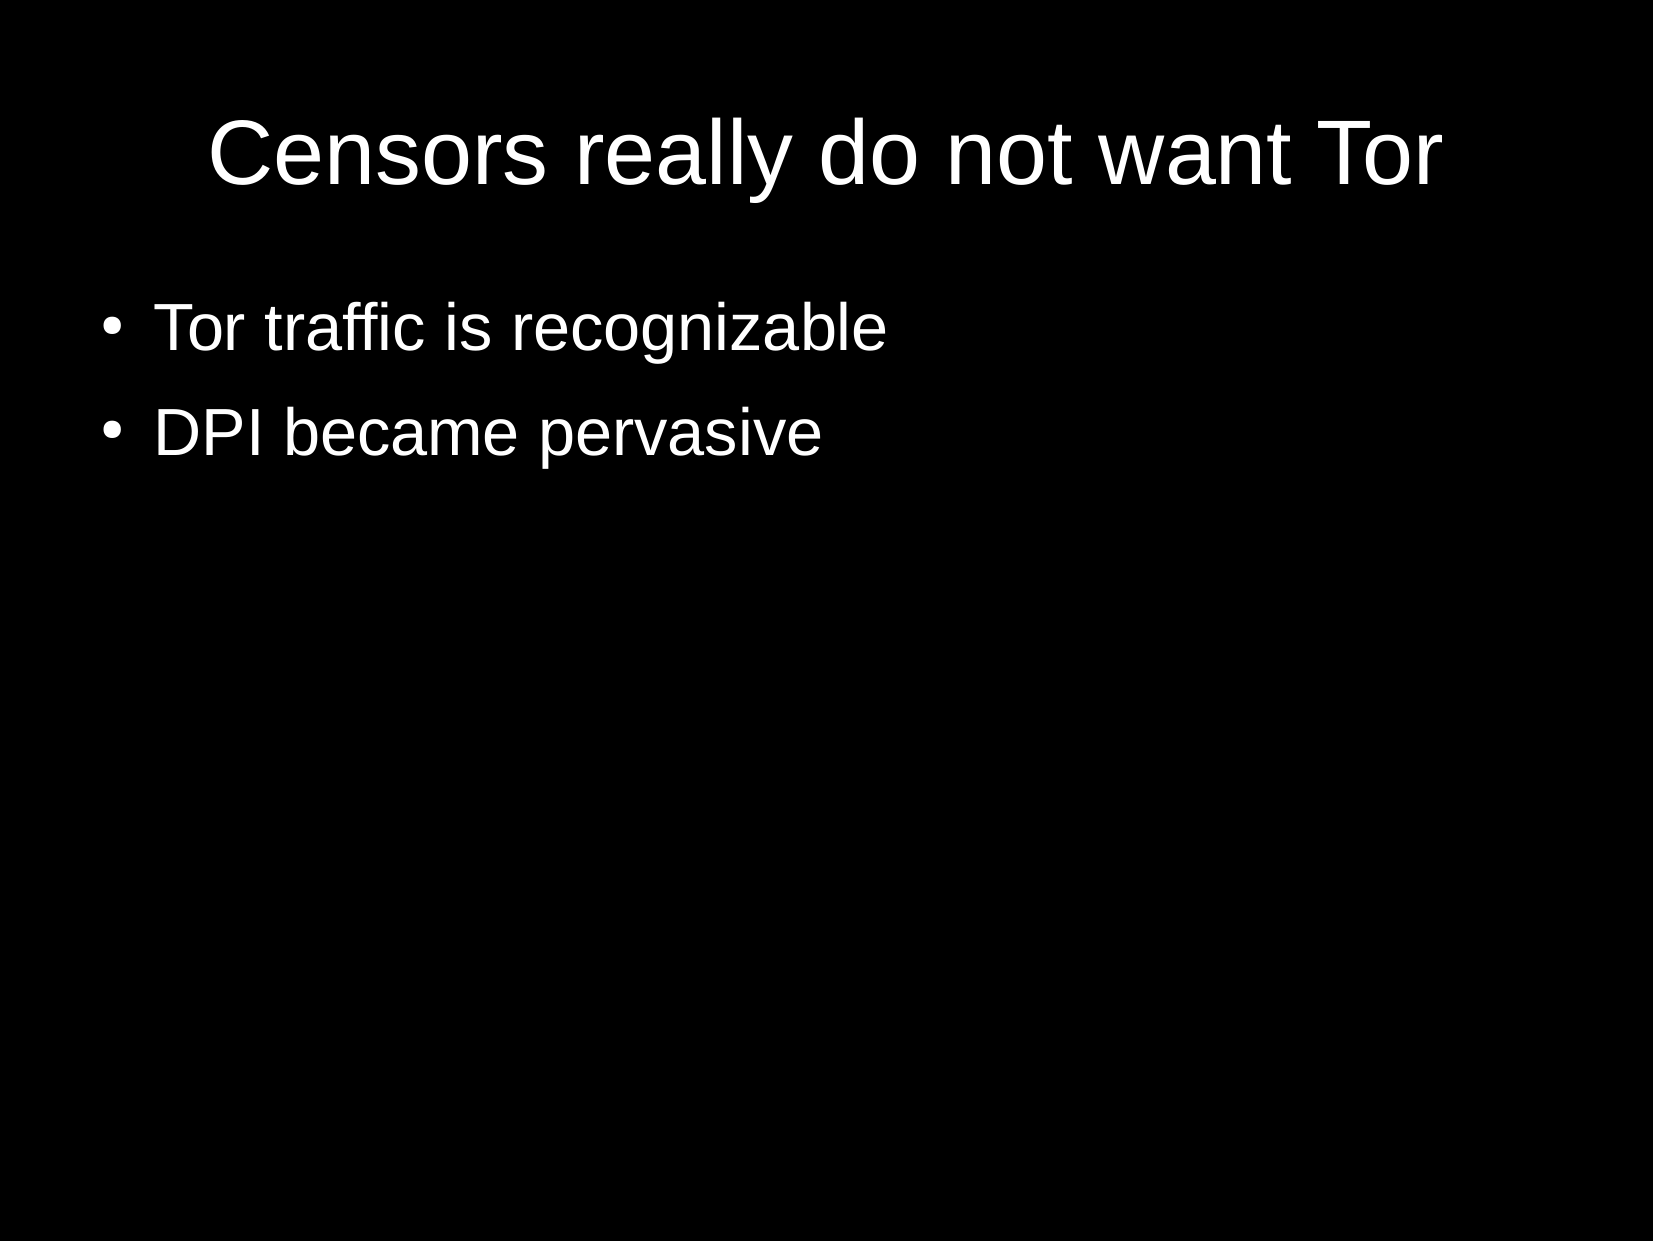

# Censors really do not want Tor
Tor traffic is recognizable
DPI became pervasive